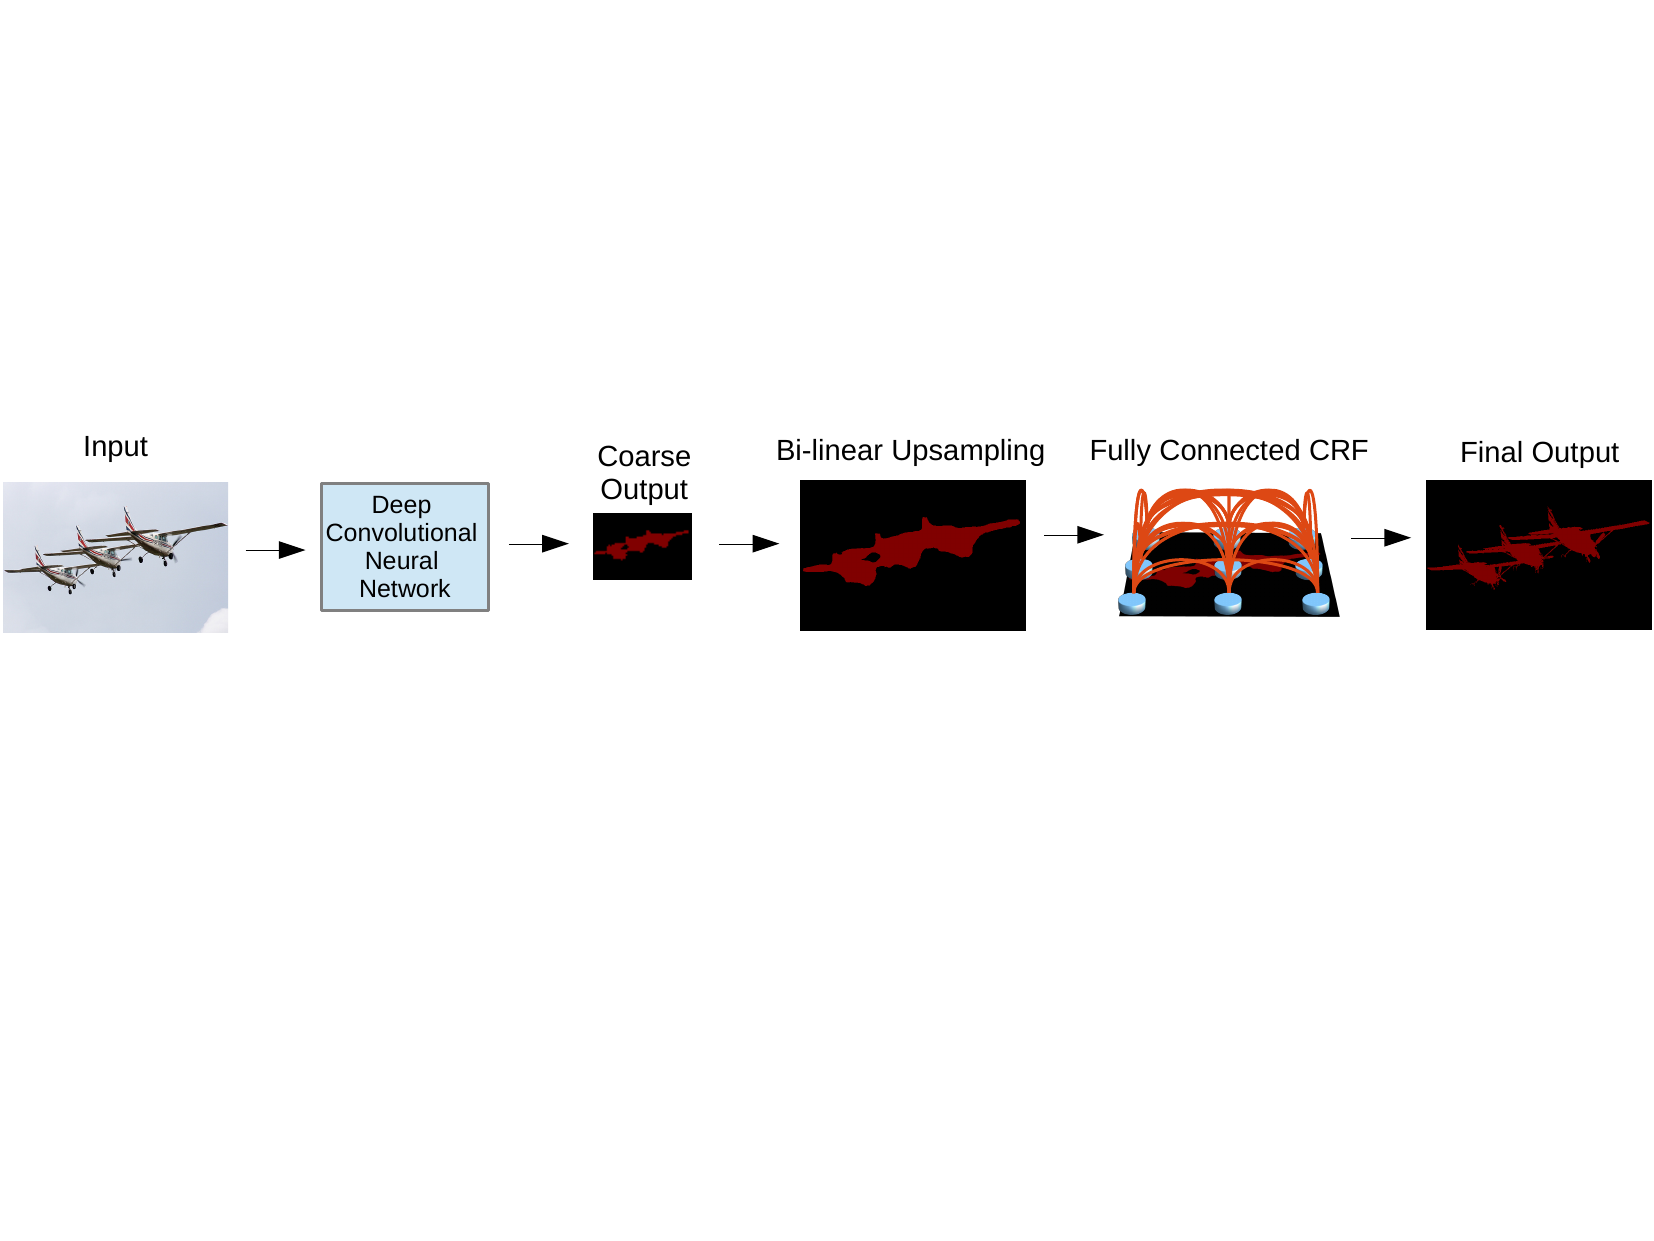

Input
Bi-linear Upsampling
Fully Connected CRF
Final Output
Coarse
Output
Deep
Convolutional
Neural
Network